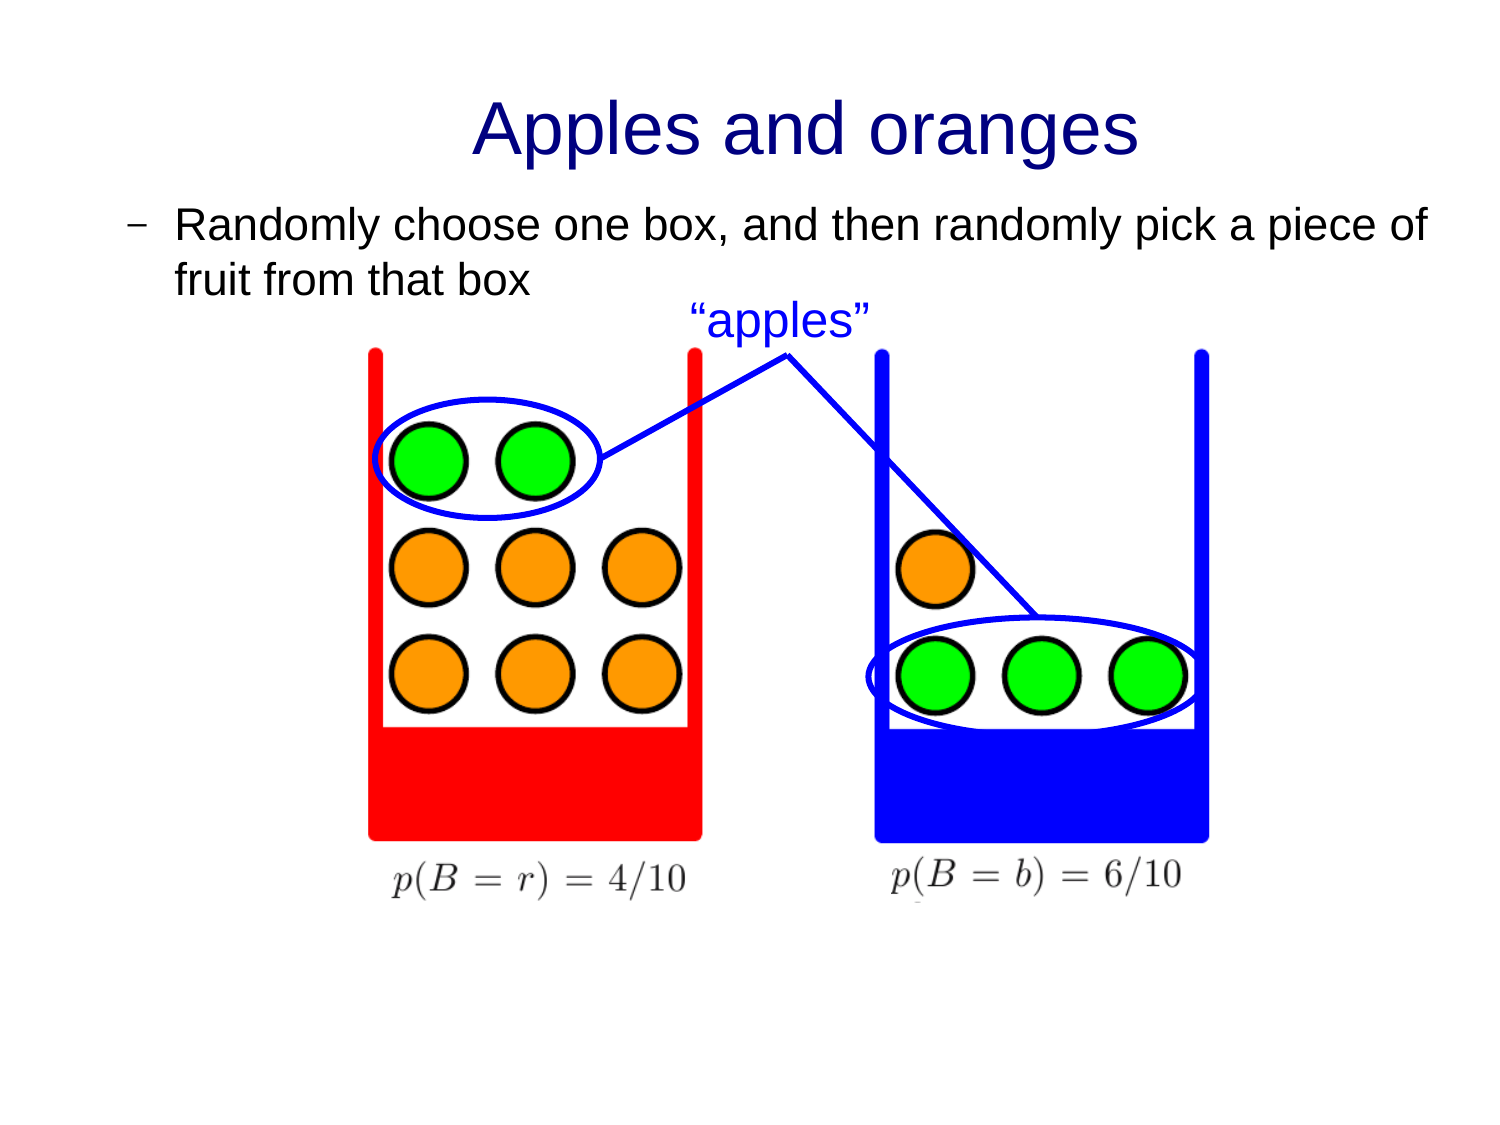

# Apples and oranges
Randomly choose one box, and then randomly pick a piece of fruit from that box
“apples”